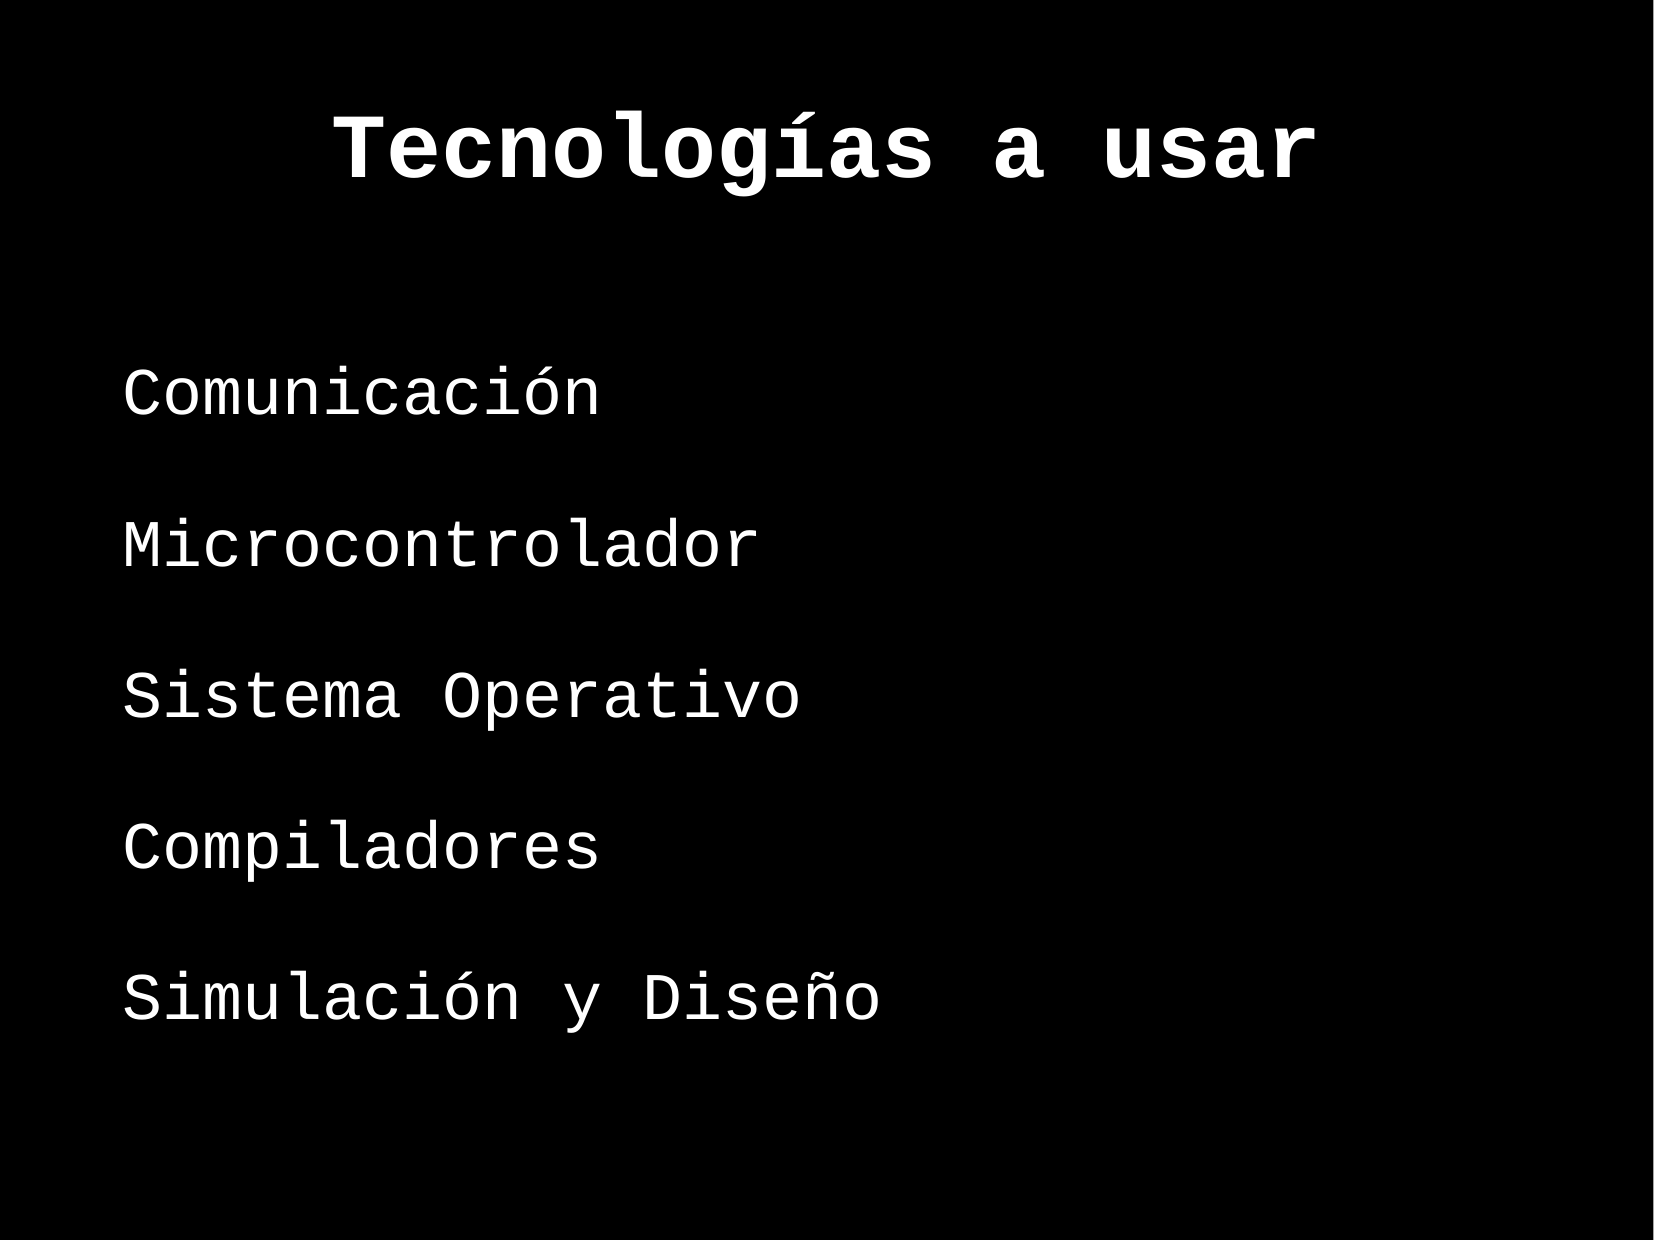

# Tecnologías a usar
 Comunicación
 Microcontrolador
 Sistema Operativo
 Compiladores
 Simulación y Diseño